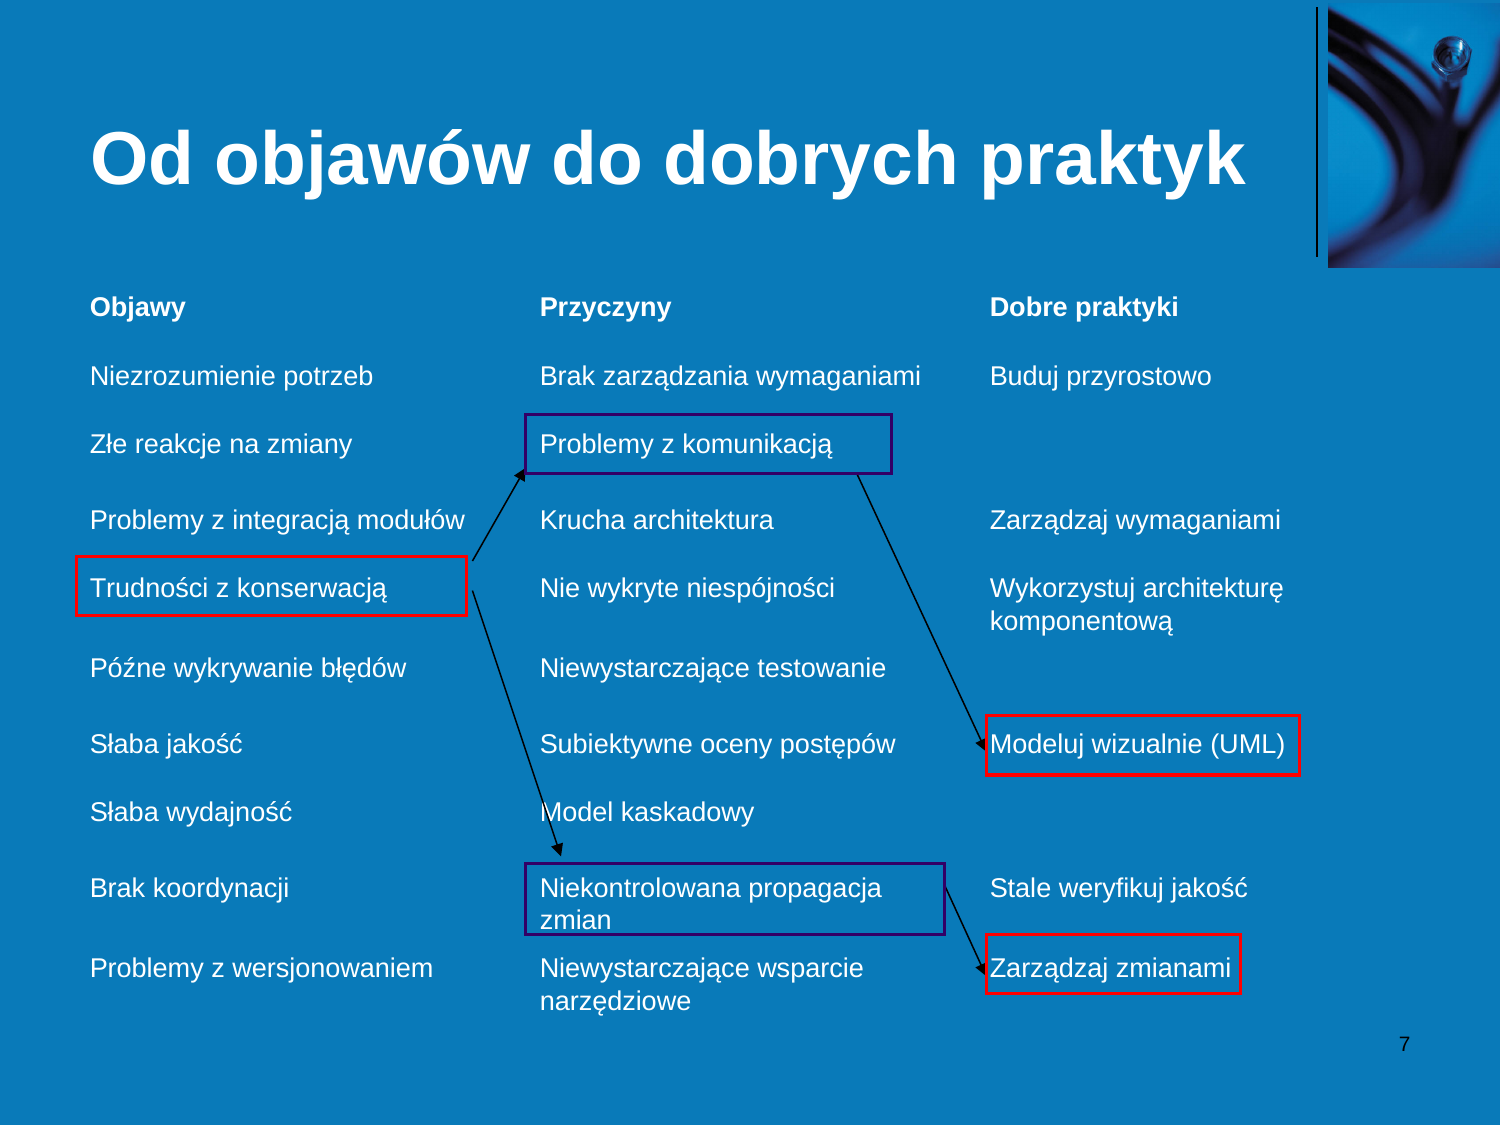

# Od objawów do dobrych praktyk
| Objawy | Przyczyny | Dobre praktyki |
| --- | --- | --- |
| Niezrozumienie potrzeb | Brak zarządzania wymaganiami | Buduj przyrostowo |
| Złe reakcje na zmiany | Problemy z komunikacją | |
| Problemy z integracją modułów | Krucha architektura | Zarządzaj wymaganiami |
| Trudności z konserwacją | Nie wykryte niespójności | Wykorzystuj architekturę komponentową |
| Późne wykrywanie błędów | Niewystarczające testowanie | |
| Słaba jakość | Subiektywne oceny postępów | Modeluj wizualnie (UML) |
| Słaba wydajność | Model kaskadowy | |
| Brak koordynacji | Niekontrolowana propagacja zmian | Stale weryfikuj jakość |
| Problemy z wersjonowaniem | Niewystarczające wsparcie narzędziowe | Zarządzaj zmianami |
7